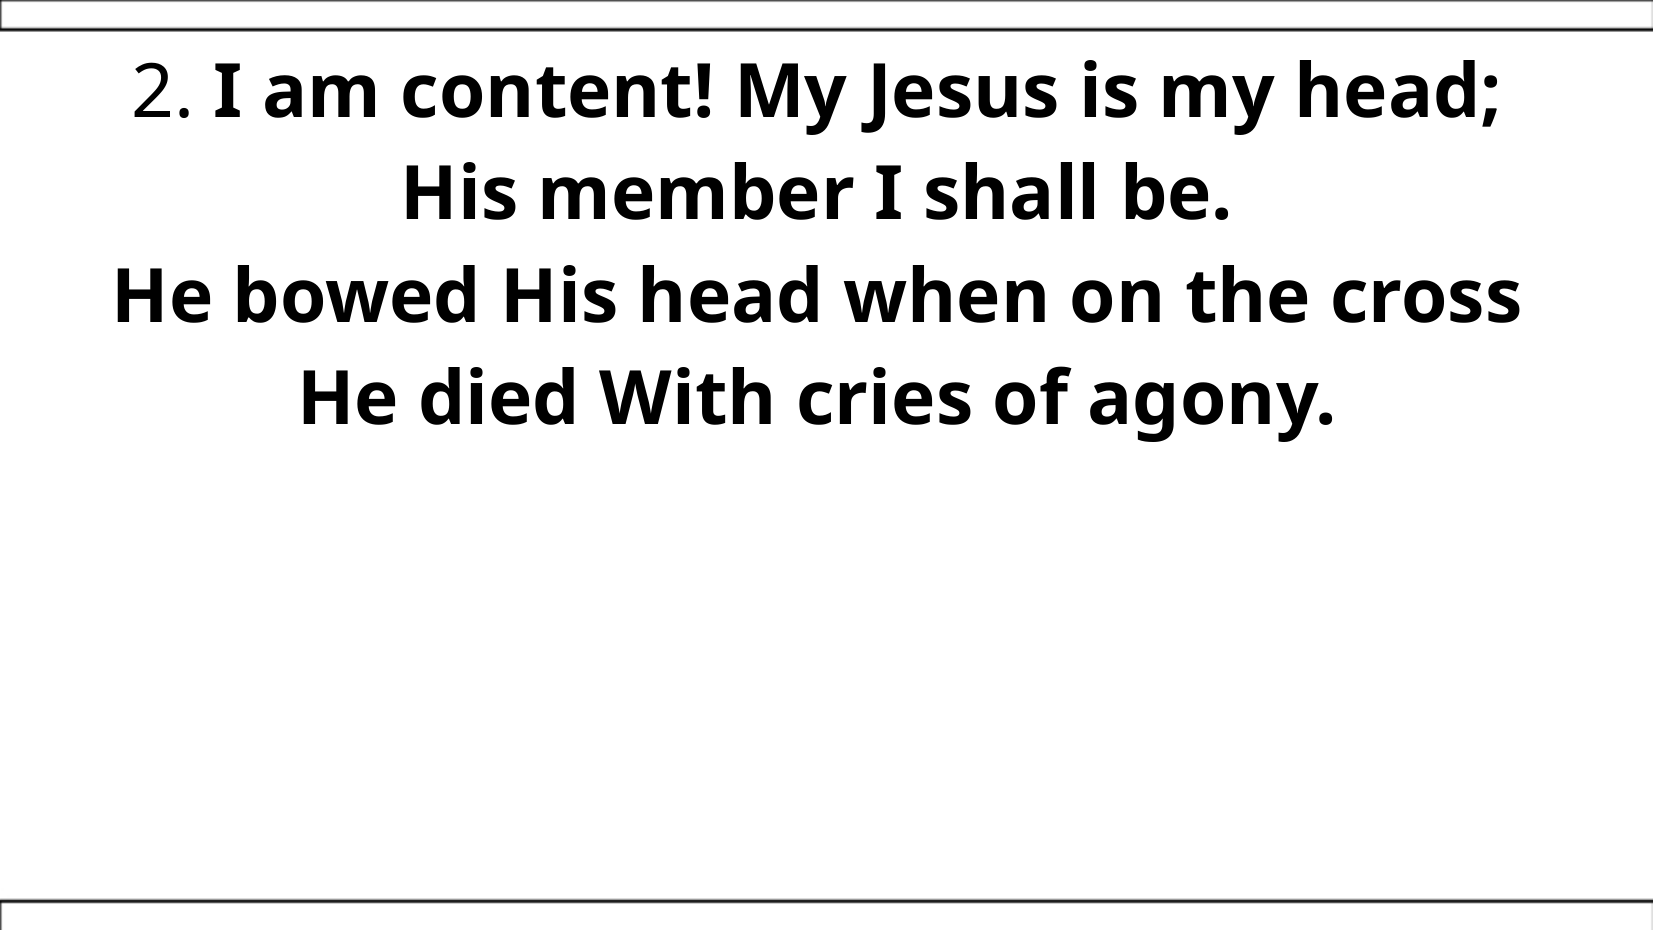

2. I am content! My Jesus is my head;
His member I shall be.
He bowed His head when on the cross He died With cries of agony.